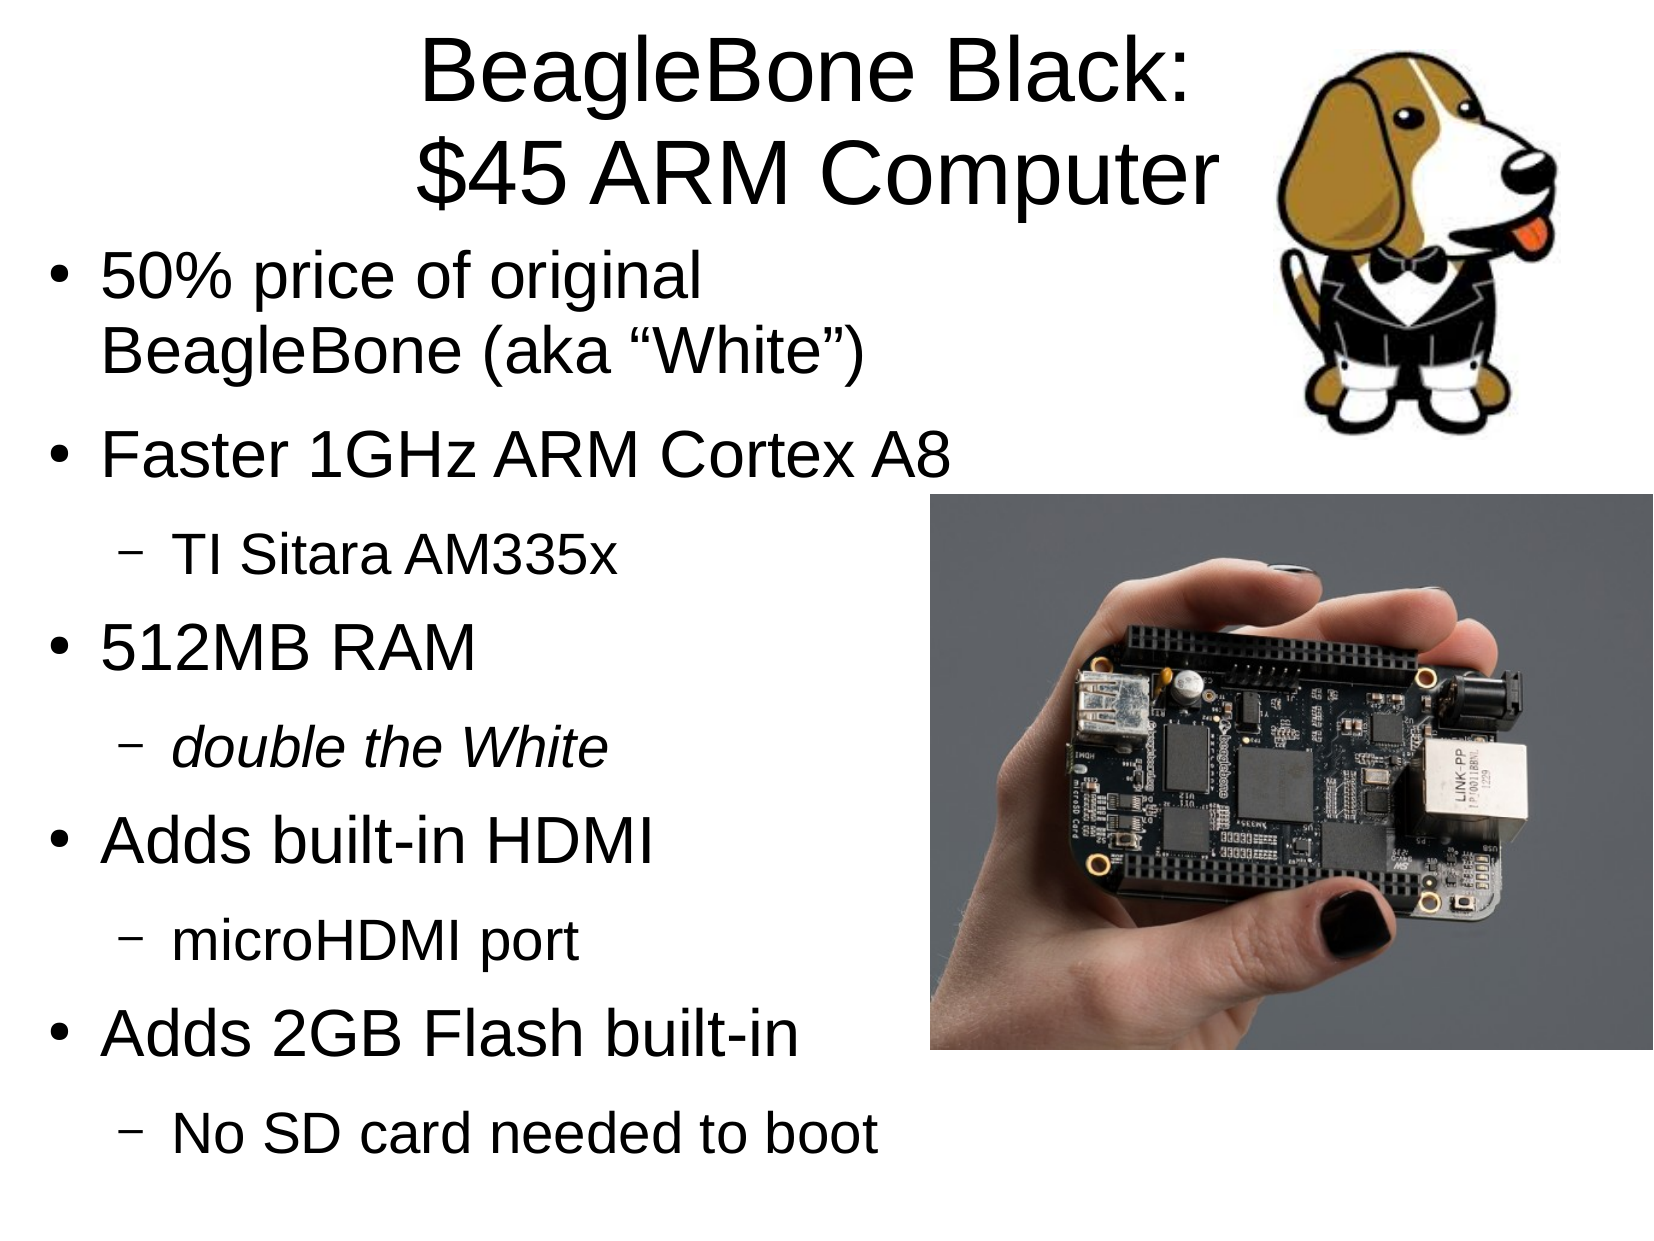

# BeagleBone Black: $45 ARM Computer
50% price of original BeagleBone (aka “White”)
Faster 1GHz ARM Cortex A8
TI Sitara AM335x
512MB RAM
double the White
Adds built-in HDMI
microHDMI port
Adds 2GB Flash built-in
No SD card needed to boot